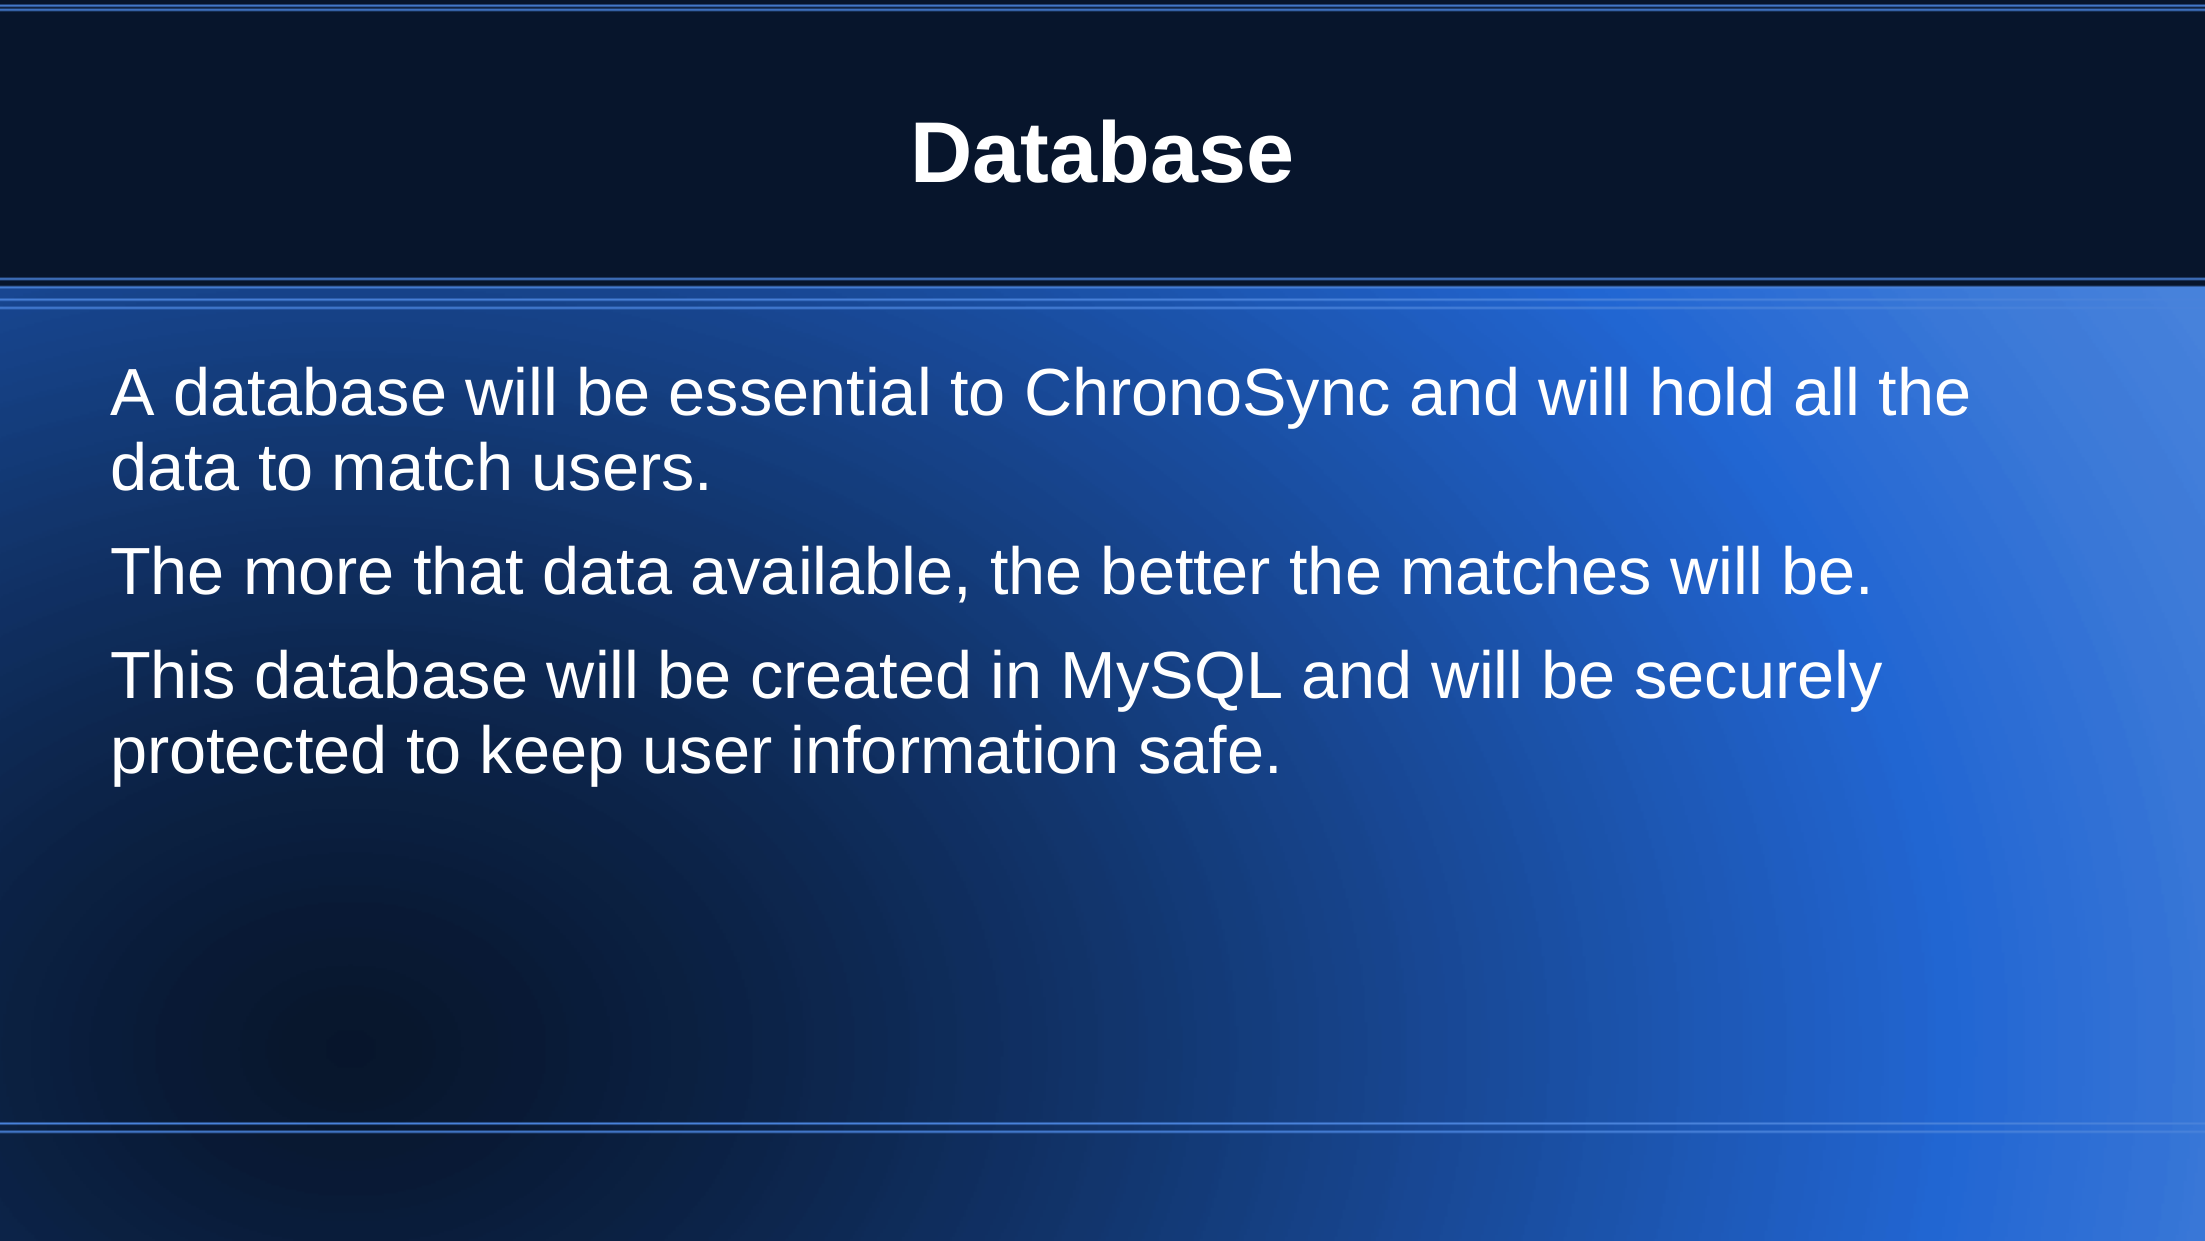

# Database
A database will be essential to ChronoSync and will hold all the data to match users.
The more that data available, the better the matches will be.
This database will be created in MySQL and will be securely protected to keep user information safe.